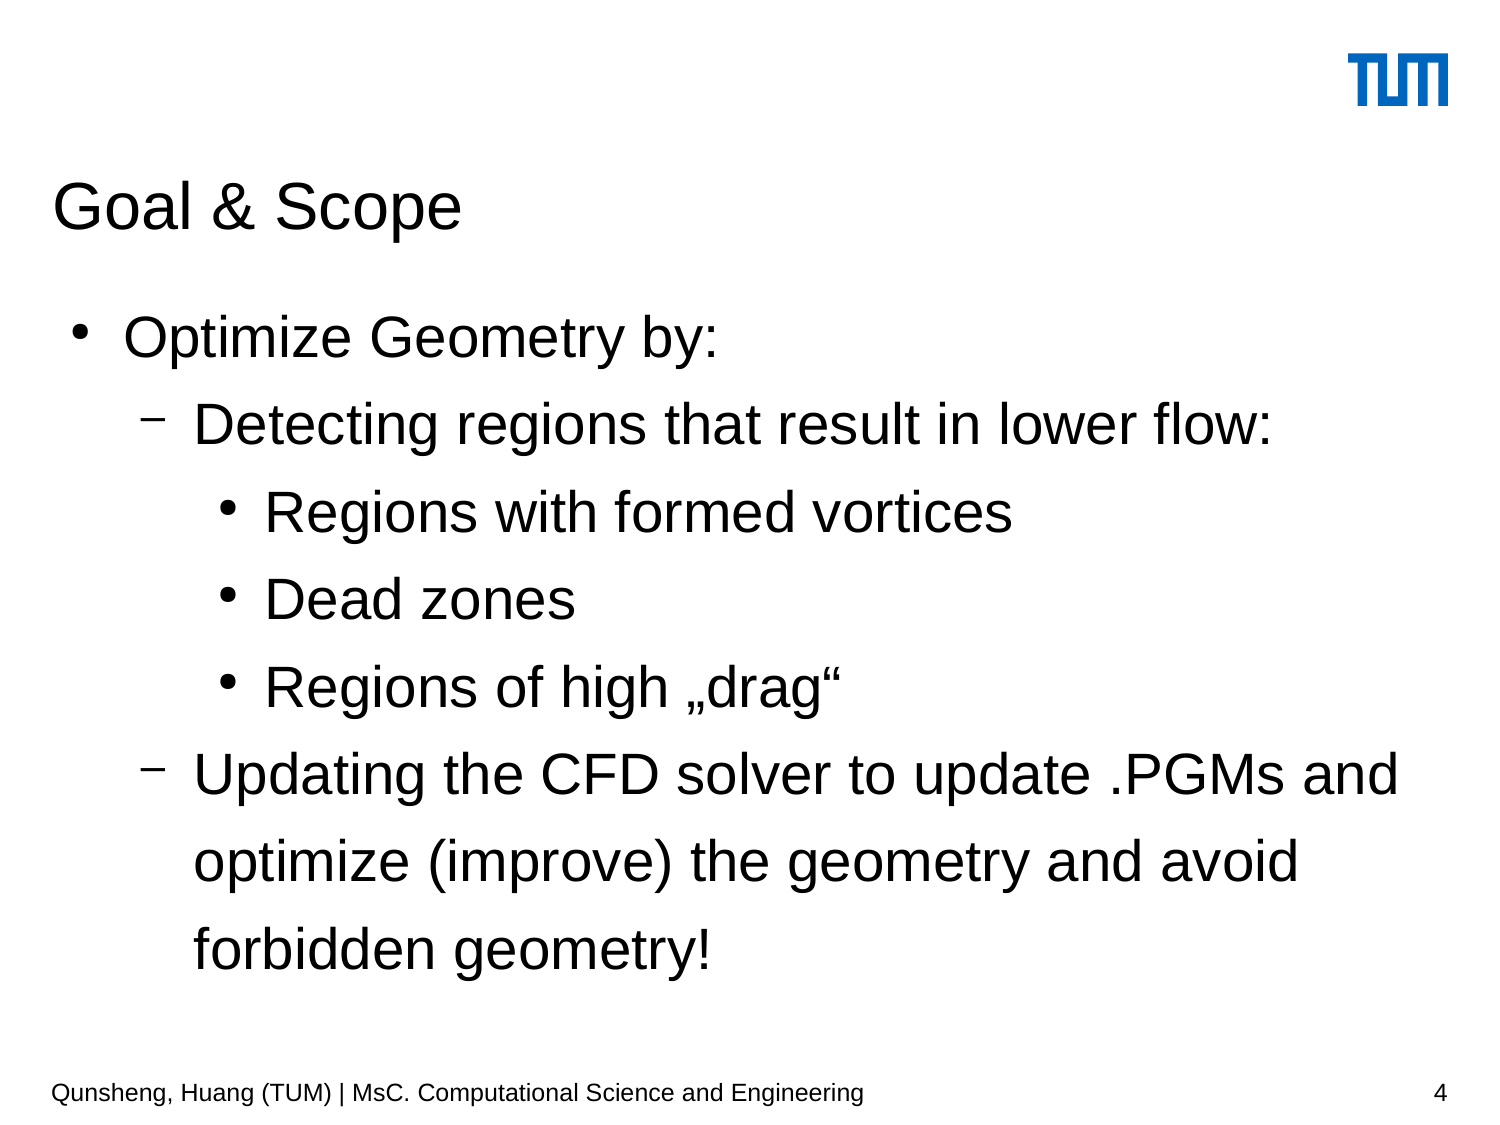

# Goal & Scope
Optimize Geometry by:
Detecting regions that result in lower flow:
Regions with formed vortices
Dead zones
Regions of high „drag“
Updating the CFD solver to update .PGMs and optimize (improve) the geometry and avoid forbidden geometry!
[2] precice – a coupling library for partitioned multi-physicssimulations on massively parallel systems http://www.precice.org.[Online]. Available: http://www.precice.org